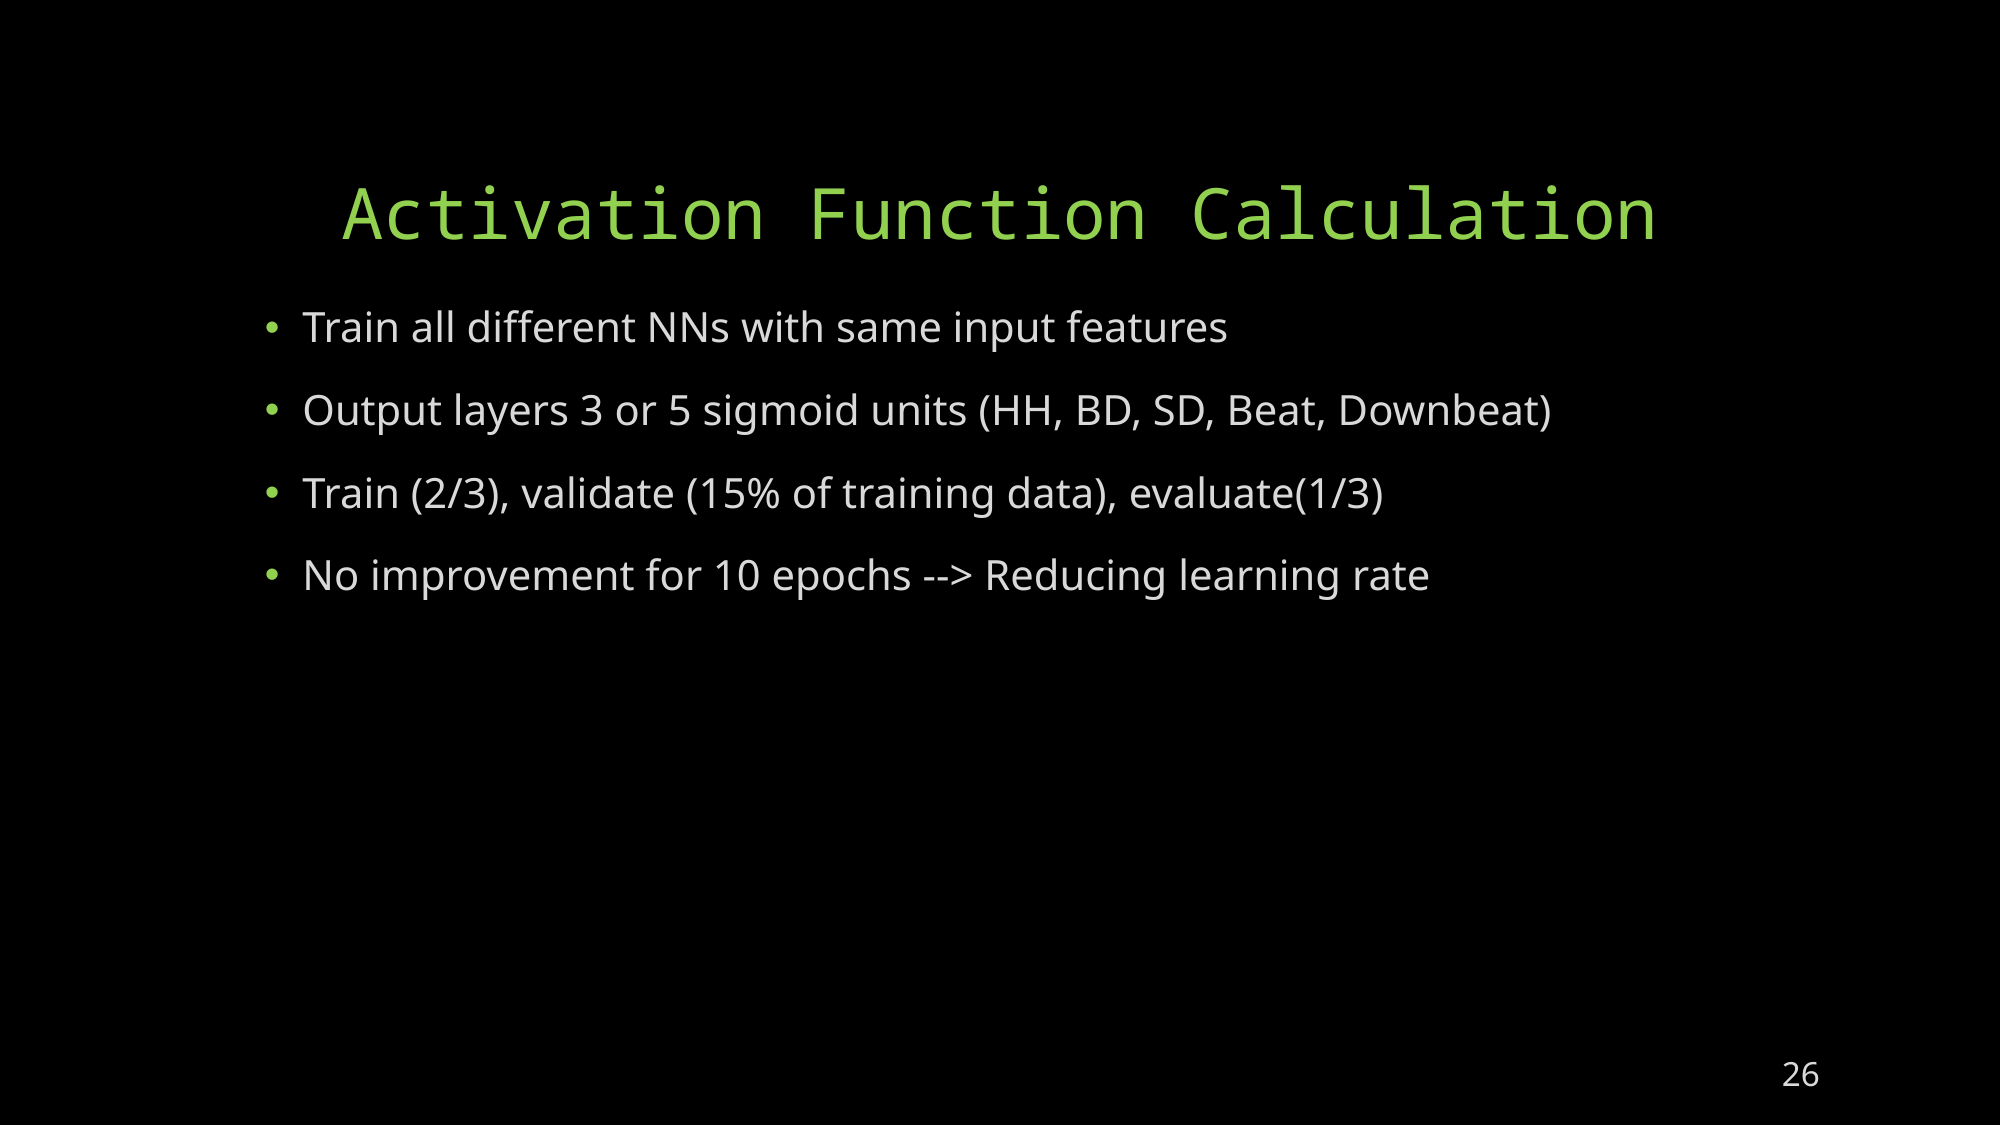

# Activation Function Calculation
Train all different NNs with same input features
Output layers 3 or 5 sigmoid units (HH, BD, SD, Beat, Downbeat)
Train (2/3), validate (15% of training data), evaluate(1/3)
No improvement for 10 epochs --> Reducing learning rate